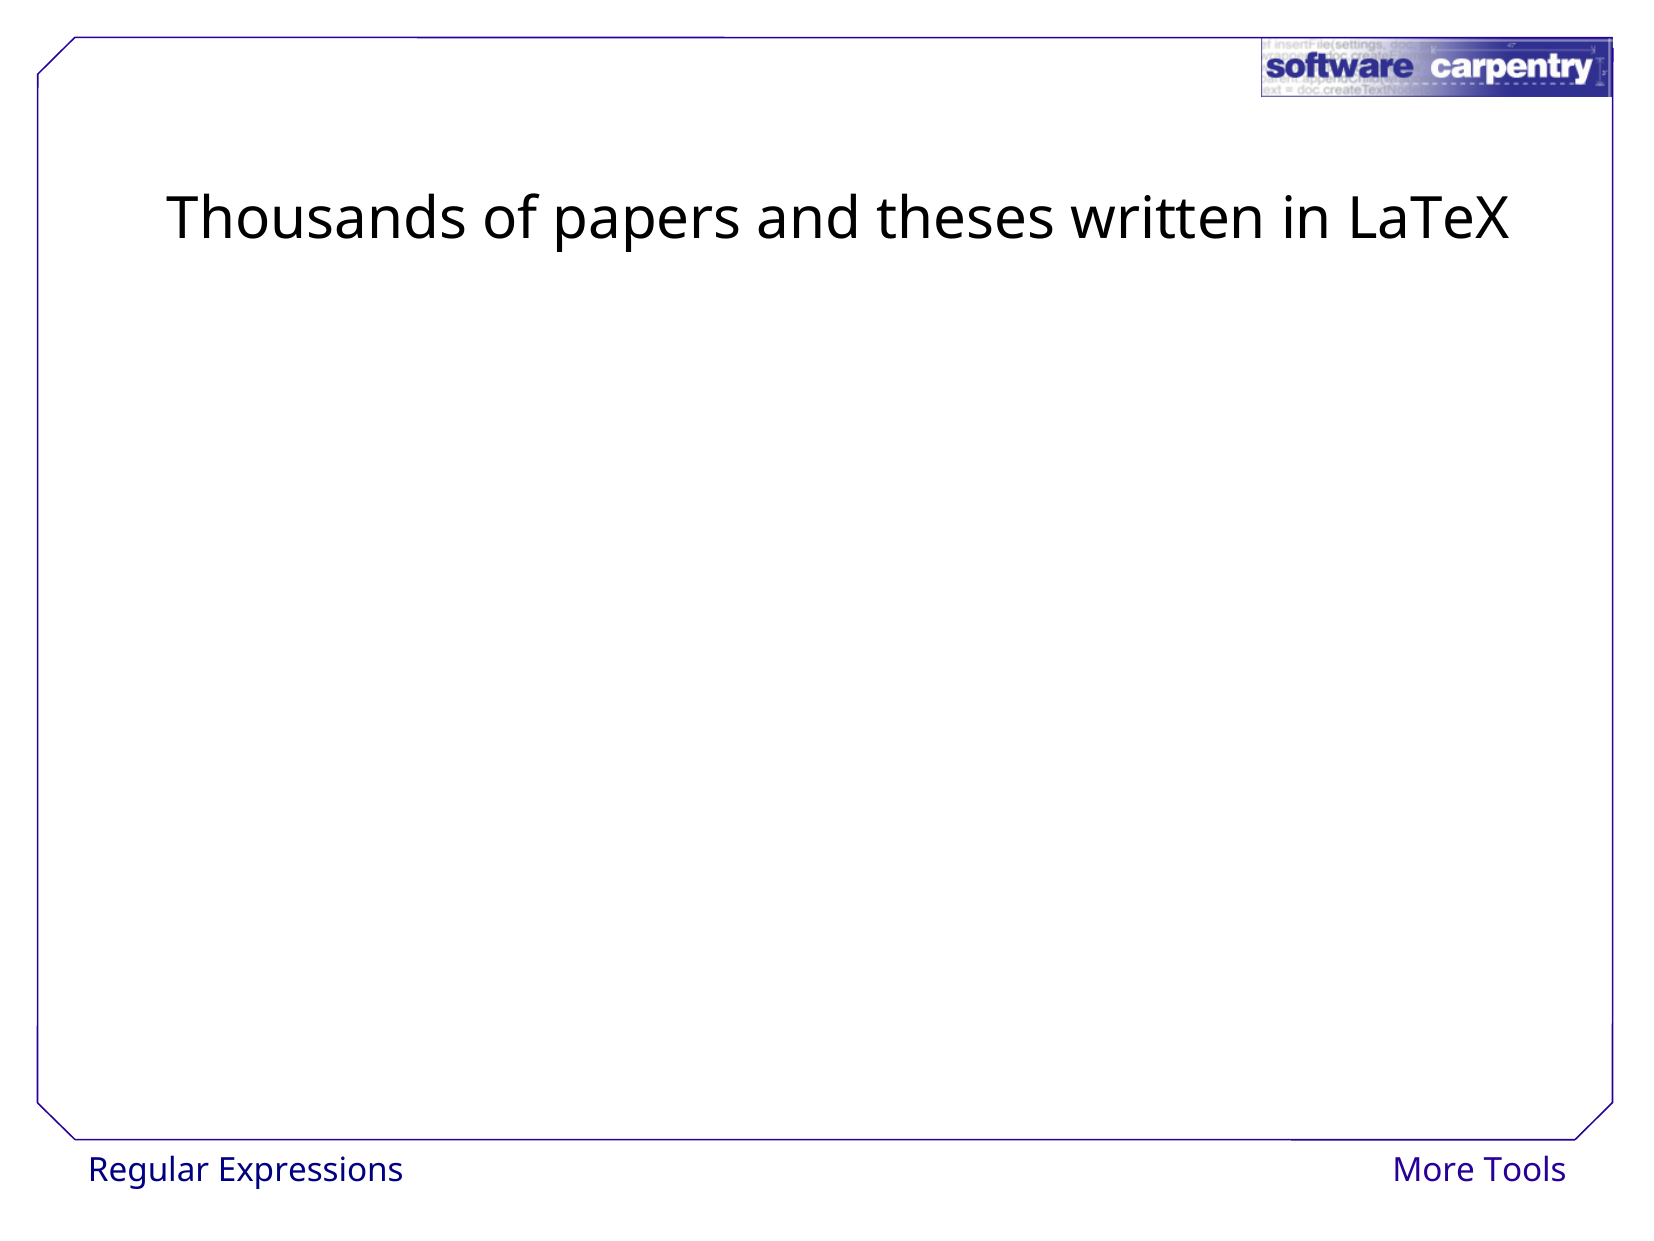

Thousands of papers and theses written in LaTeX